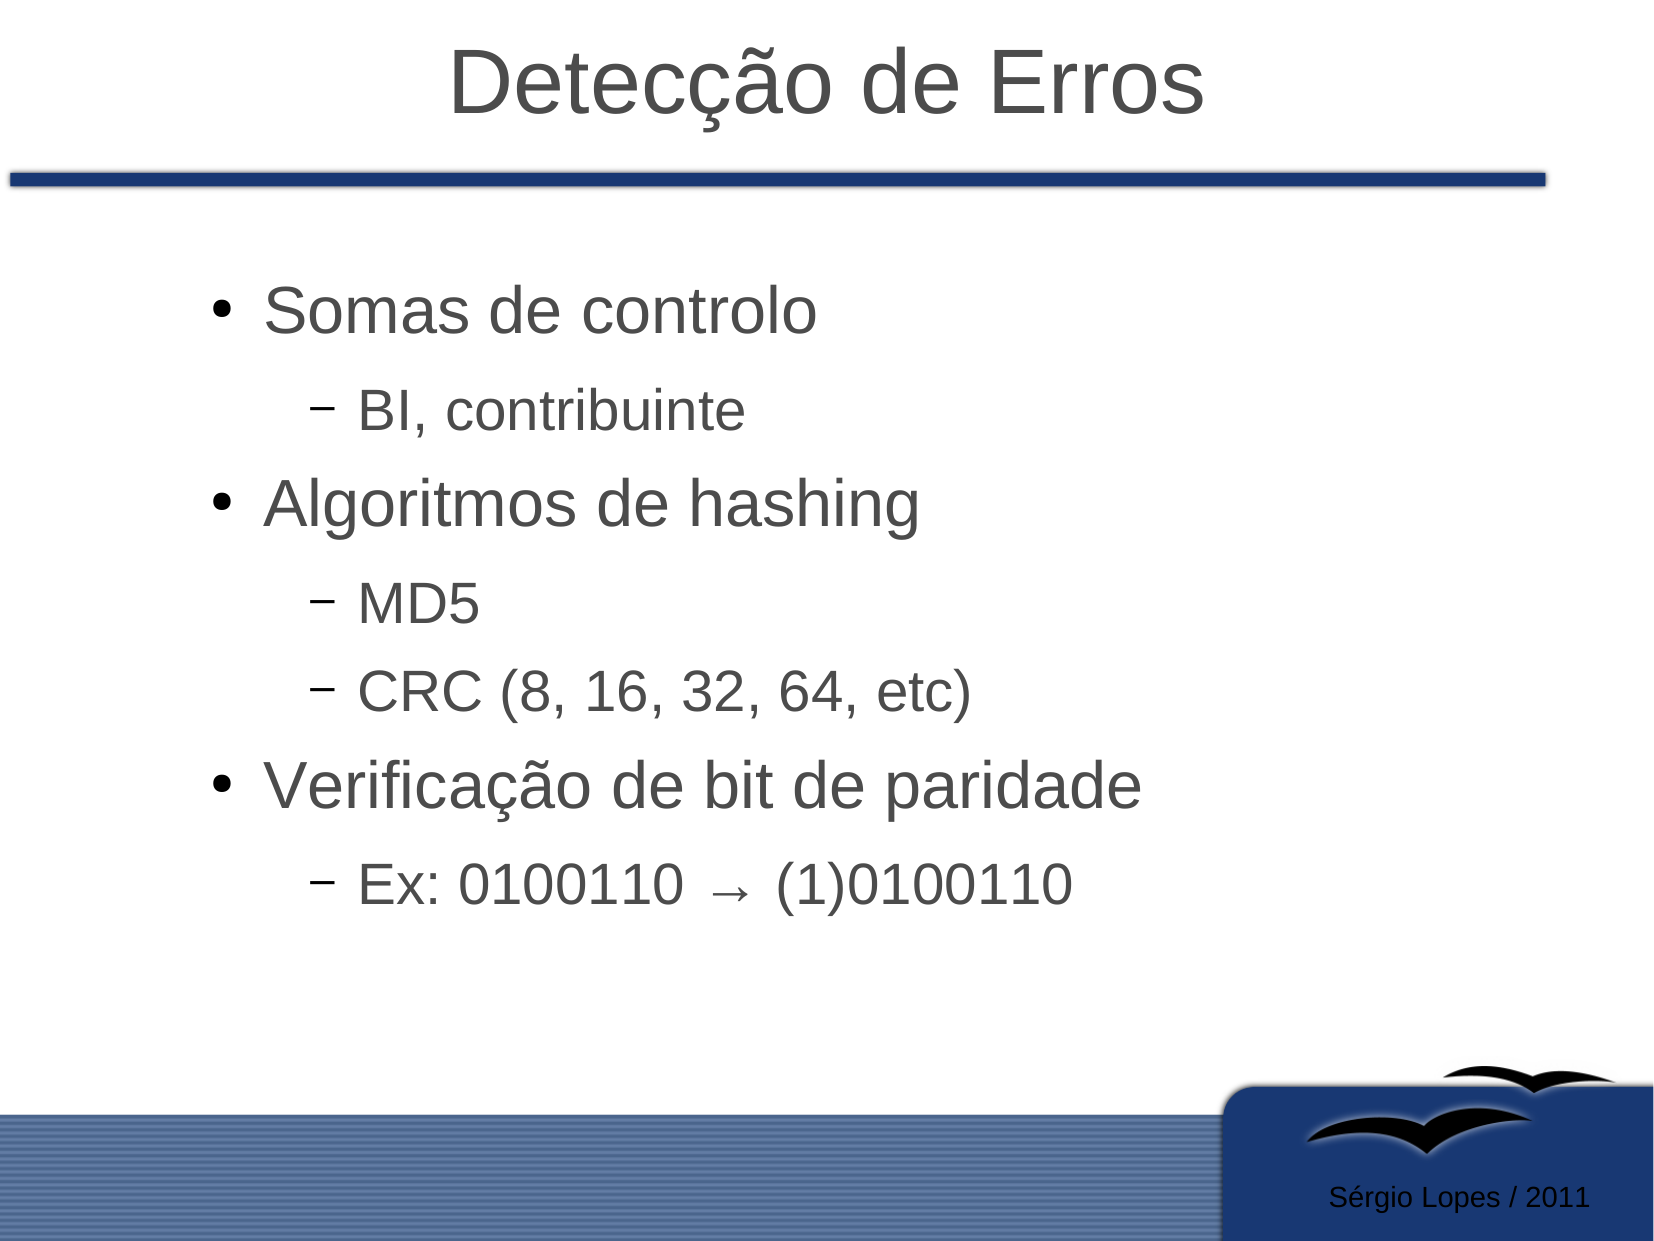

# Detecção de Erros
Somas de controlo
BI, contribuinte
Algoritmos de hashing
MD5
CRC (8, 16, 32, 64, etc)
Verificação de bit de paridade
Ex: 0100110 → (1)0100110
Sérgio Lopes / 2011